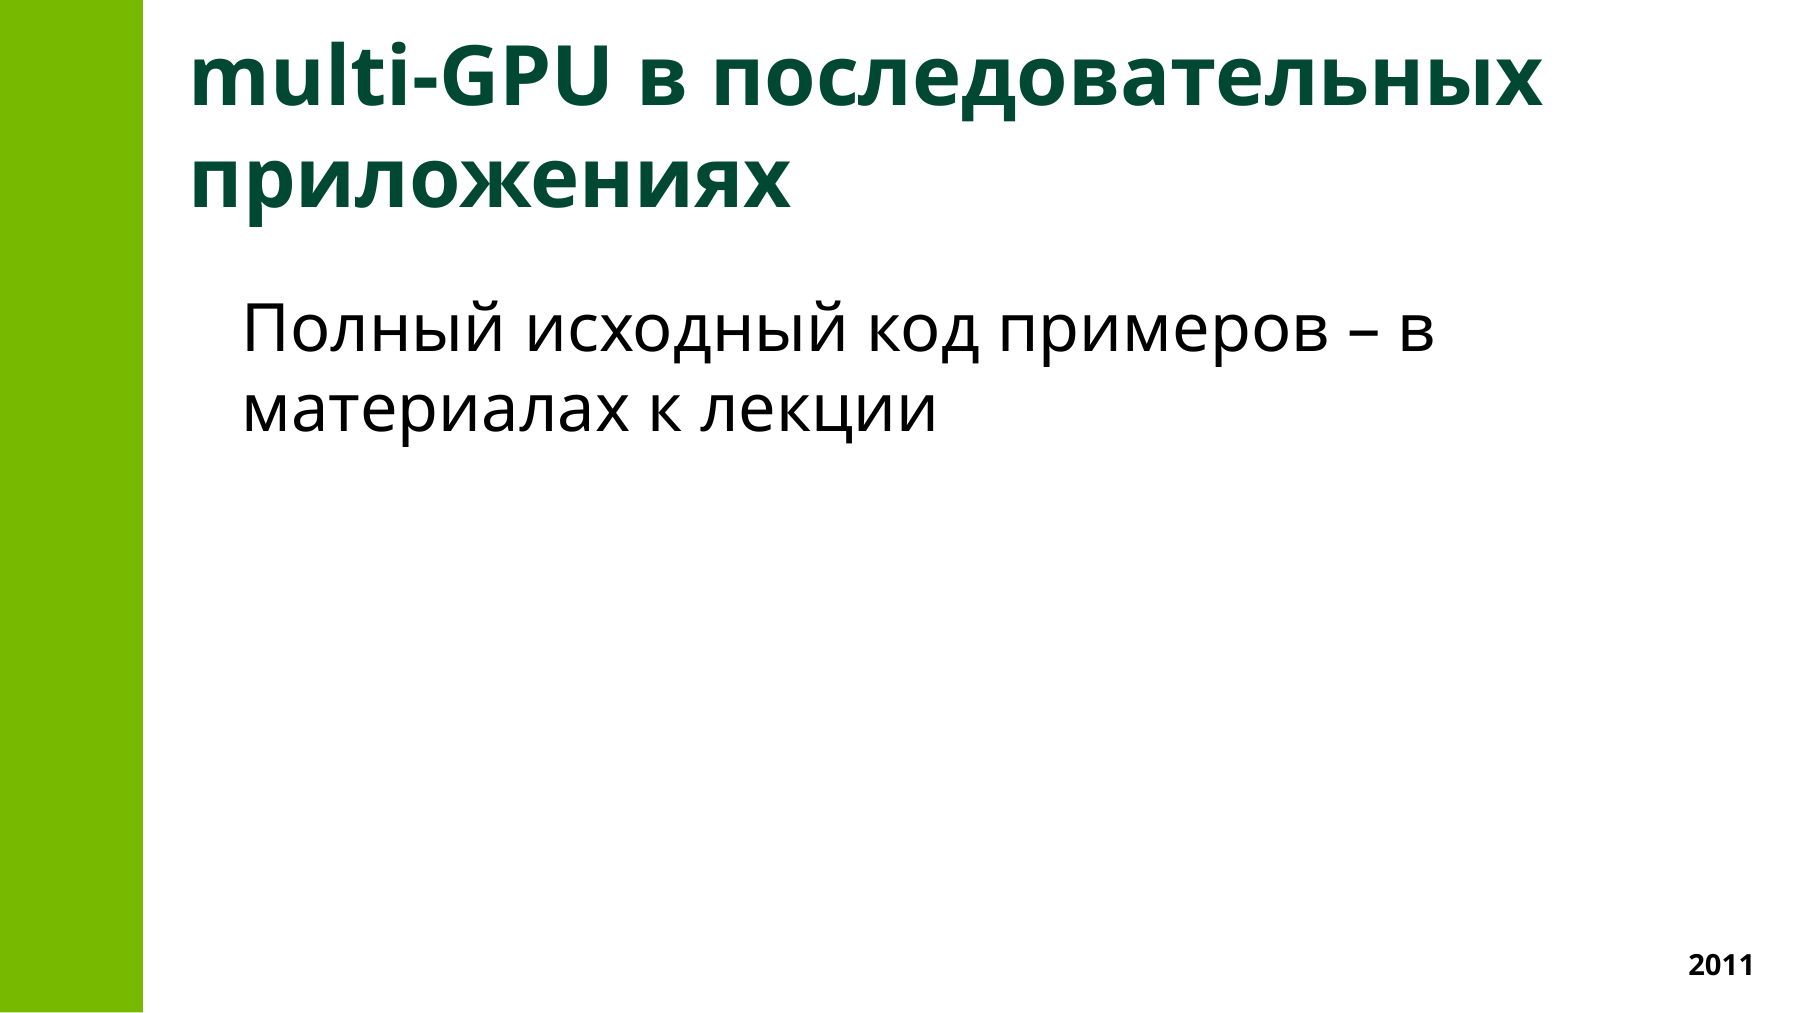

multi-GPU в последовательных приложениях
# Полный исходный код примеров – в материалах к лекции